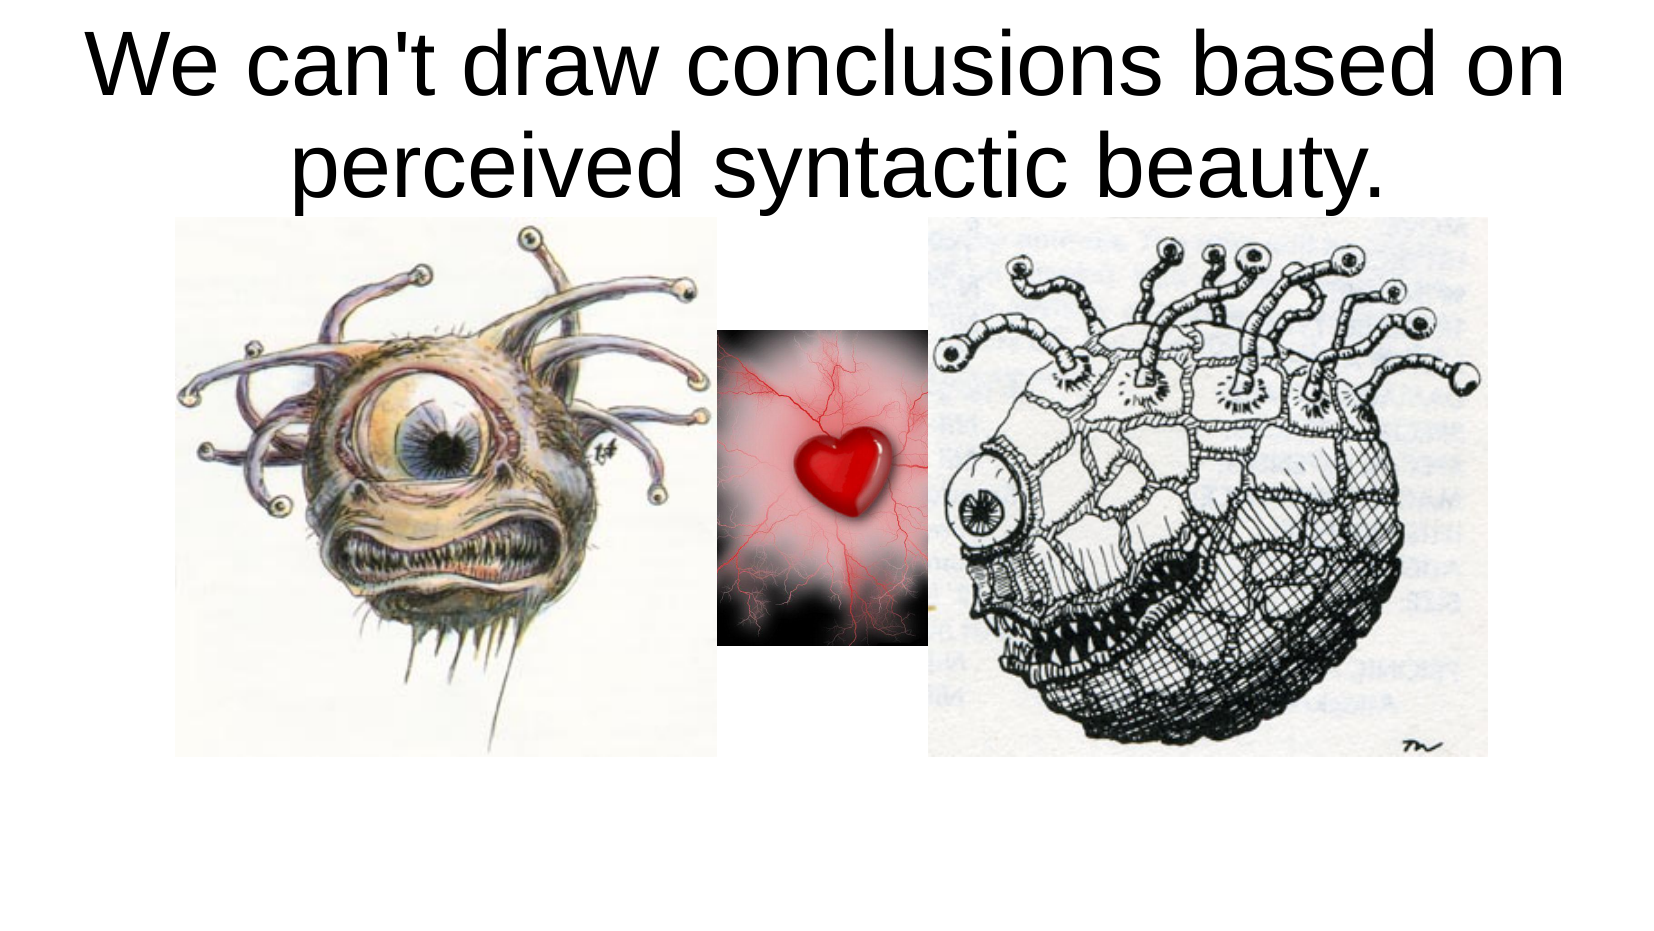

# We can't draw conclusions based on perceived syntactic beauty.